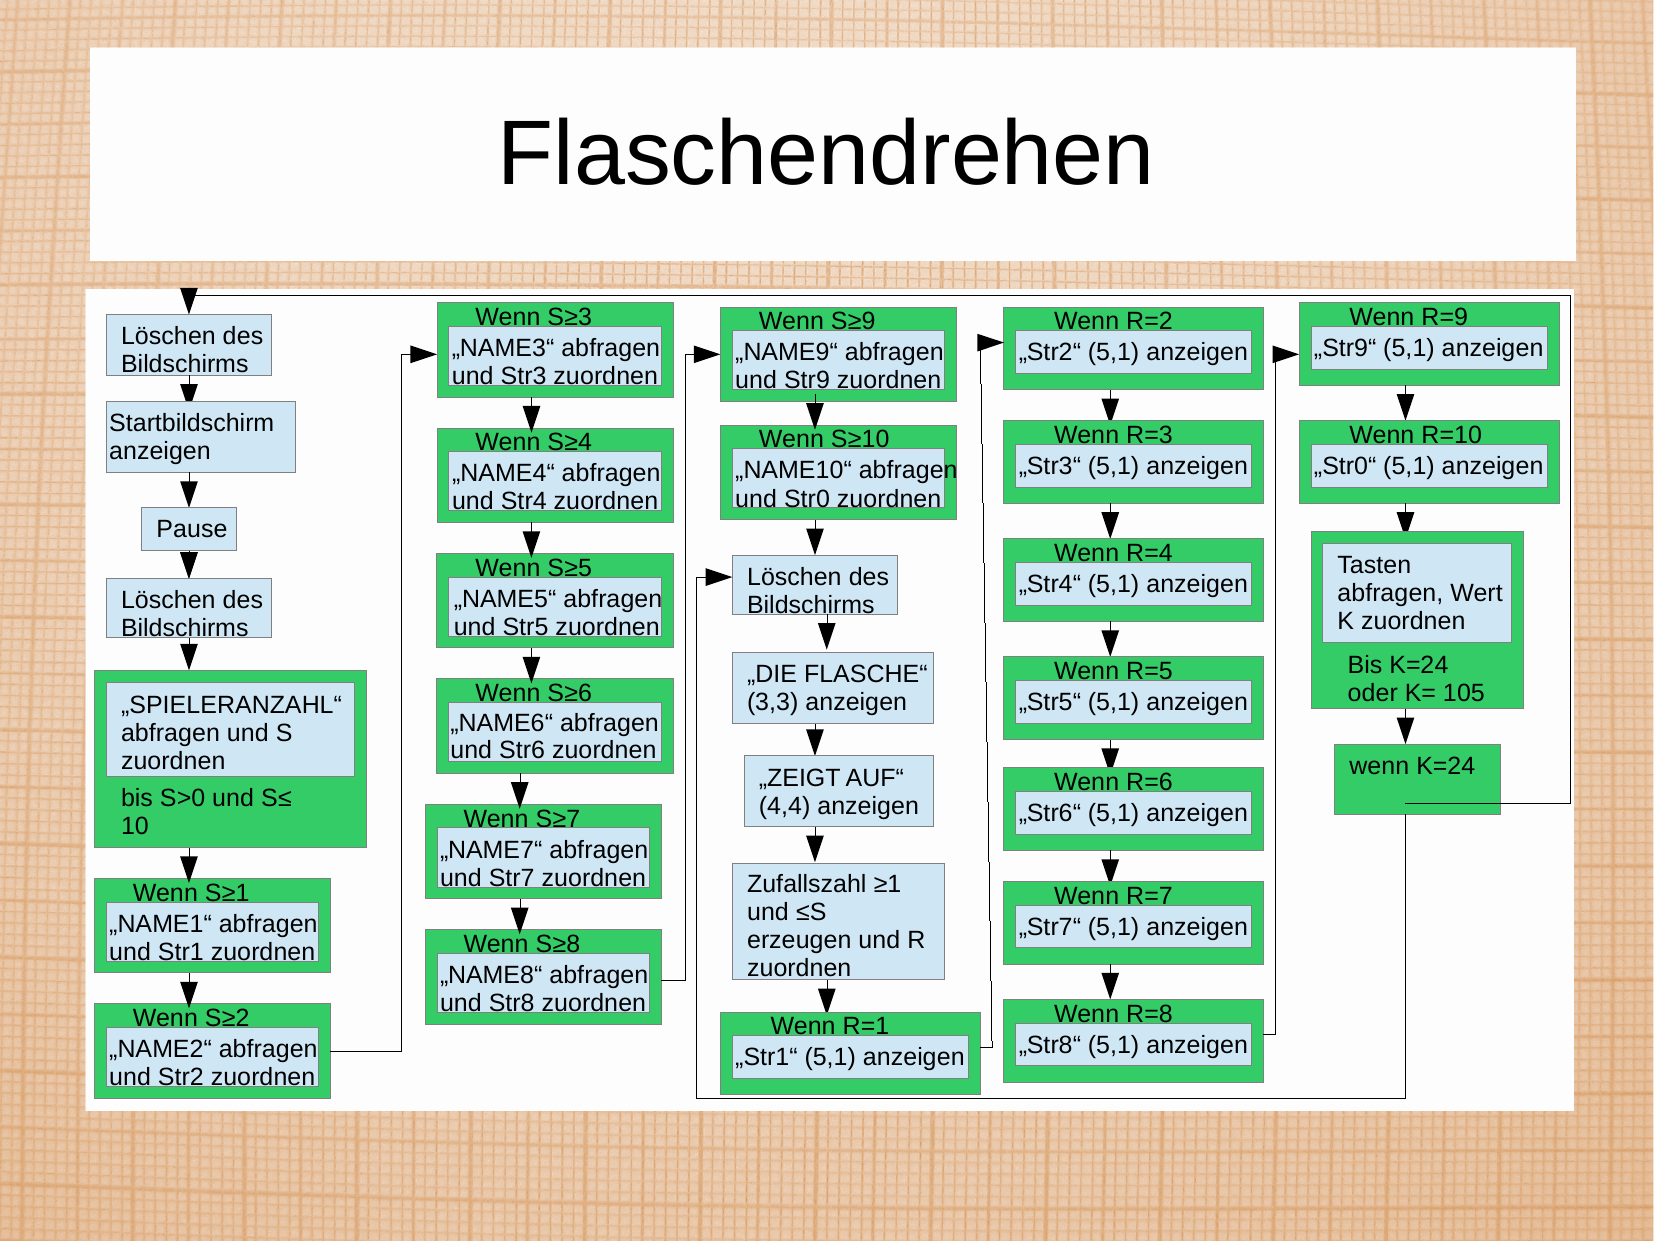

# Flaschendrehen
Wenn S≥3
Wenn R=9
Wenn S≥9
Wenn R=2
Löschen des Bildschirms
„NAME3“ abfragen und Str3 zuordnen
„Str9“ (5,1) anzeigen
„NAME9“ abfragen und Str9 zuordnen
„Str2“ (5,1) anzeigen
Startbildschirm
anzeigen
Wenn R=3
Wenn R=10
Wenn S≥10
Wenn S≥4
„Str3“ (5,1) anzeigen
„Str0“ (5,1) anzeigen
„NAME10“ abfragen und Str0 zuordnen
„NAME4“ abfragen und Str4 zuordnen
Pause
Wenn R=4
Tasten abfragen, Wert K zuordnen
Wenn S≥5
Löschen des Bildschirms
Löschen des Bildschirms
„Str4“ (5,1) anzeigen
„NAME5“ abfragen und Str5 zuordnen
Löschen des Bildschirms
Löschen des Bildschirms
Bis K=24 oder K= 105
Wenn R=5
„DIE FLASCHE“ (3,3) anzeigen
Wenn S≥6
„Str5“ (5,1) anzeigen
„SPIELERANZAHL“ abfragen und S zuordnen
„NAME6“ abfragen und Str6 zuordnen
wenn K=24
„ZEIGT AUF“ (4,4) anzeigen
Wenn R=6
bis S>0 und S≤ 10
„Str6“ (5,1) anzeigen
Wenn S≥7
„NAME7“ abfragen und Str7 zuordnen
Zufallszahl ≥1 und ≤S erzeugen und R zuordnen
Wenn S≥1
Wenn R=7
„NAME1“ abfragen und Str1 zuordnen
„Str7“ (5,1) anzeigen
Wenn S≥8
„NAME8“ abfragen und Str8 zuordnen
Wenn R=8
Wenn S≥2
Wenn R=1
„Str8“ (5,1) anzeigen
„NAME2“ abfragen und Str2 zuordnen
„Str1“ (5,1) anzeigen